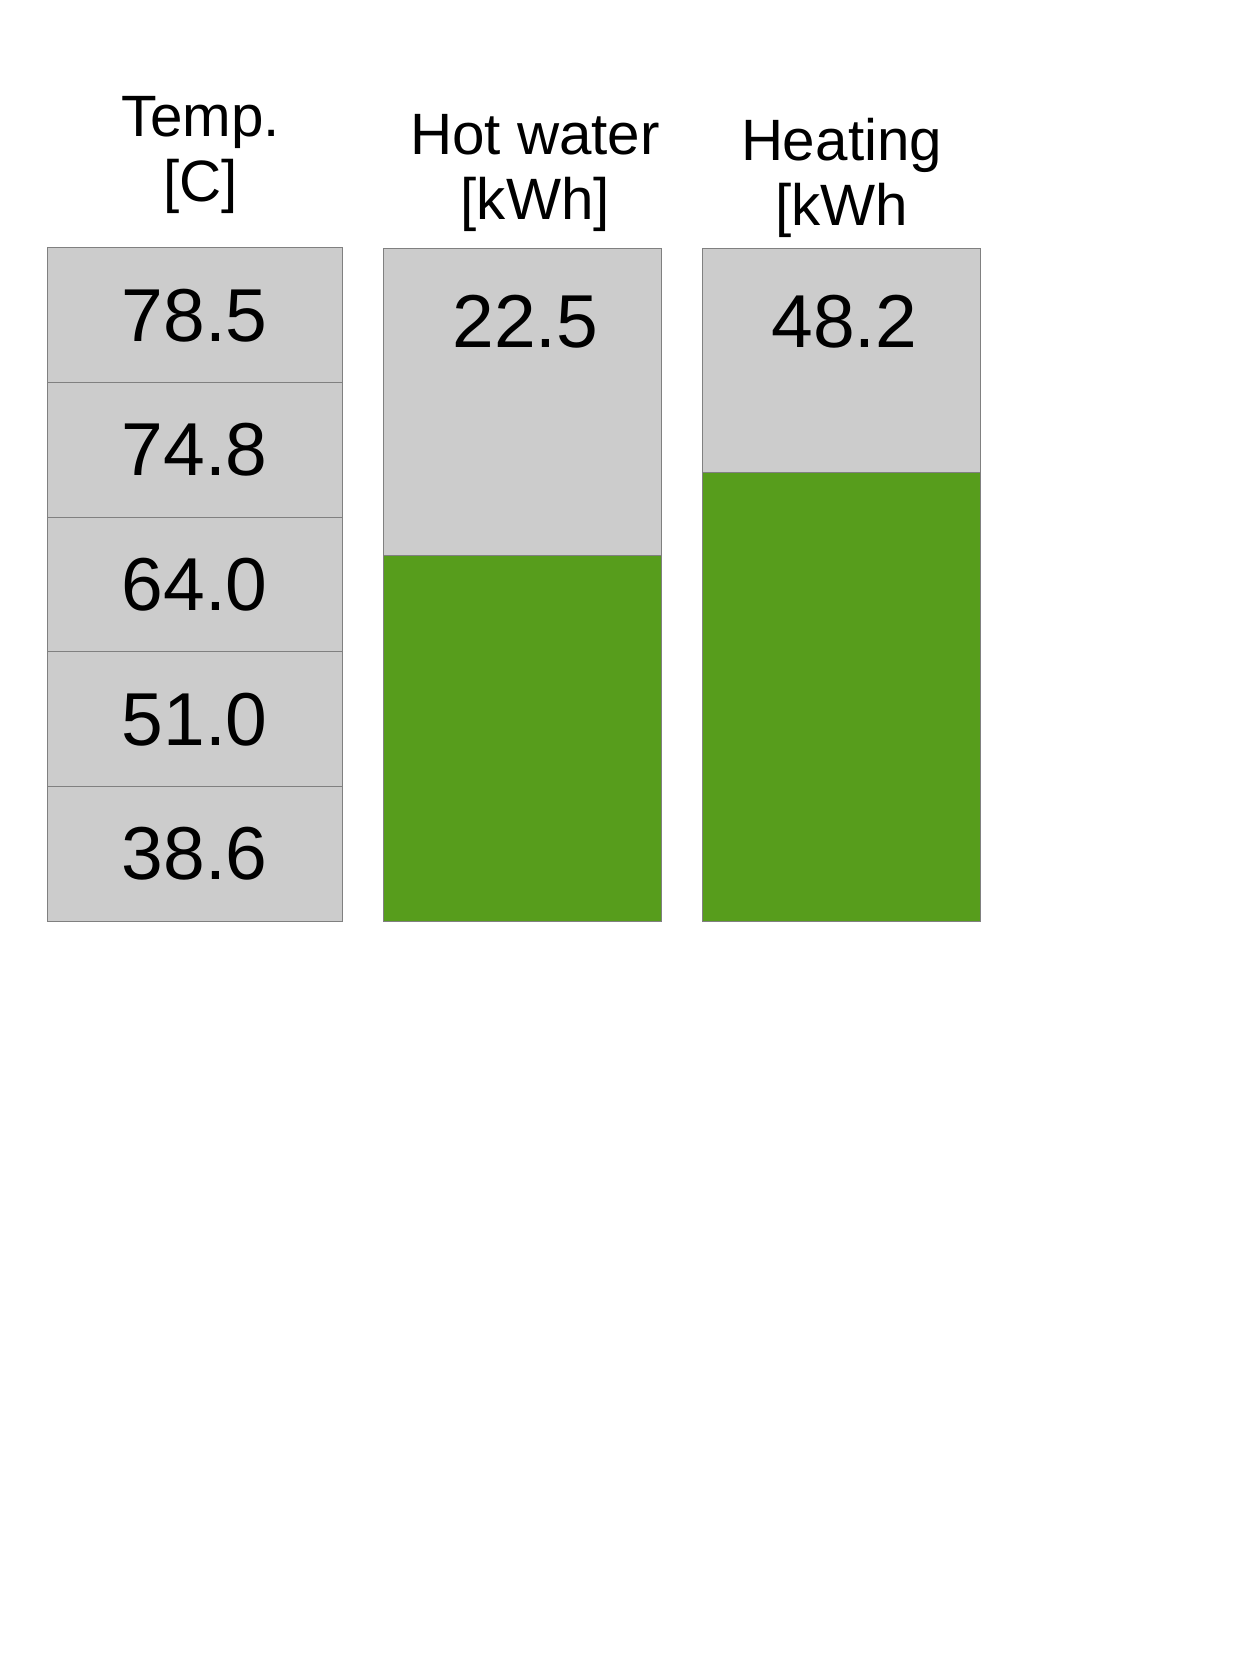

Temp.
[C]
Hot water
[kWh]
Heating
[kWh
78.5
22.5
48.2
74.8
74.8
64.0
51.0
38.6